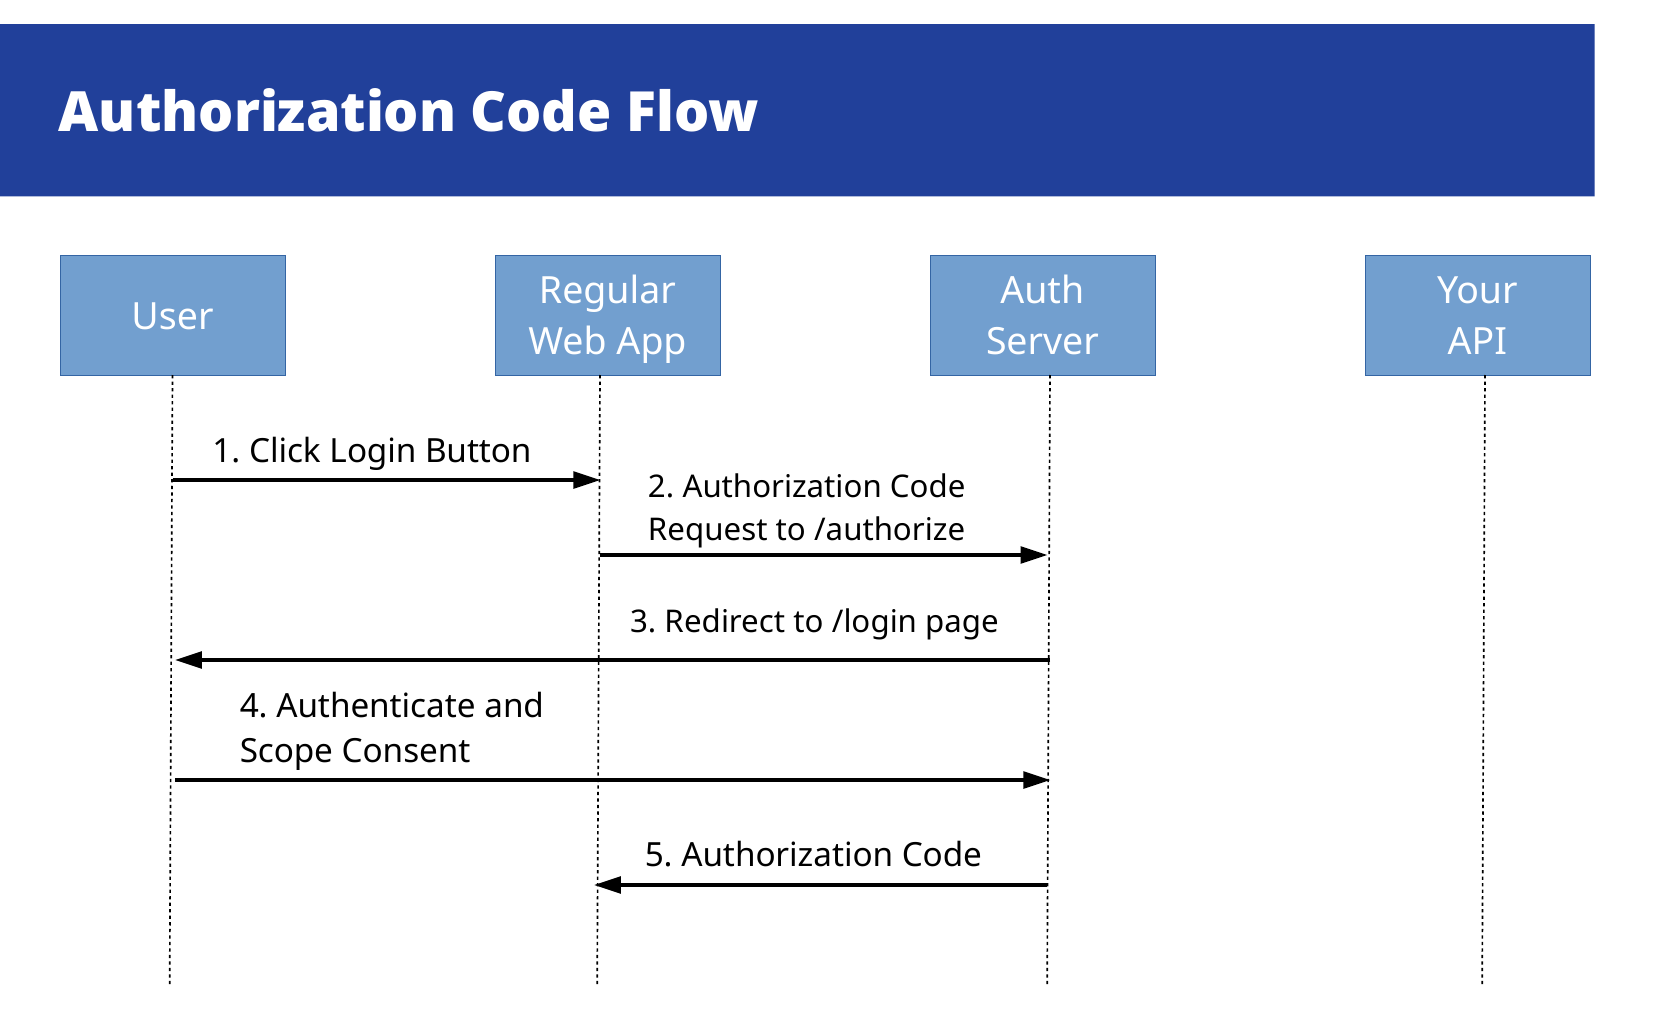

# Authorization Code Flow
User
Regular
Web App
Auth
Server
Your
API
1. Click Login Button
2. Authorization Code Request to /authorize
3. Redirect to /login page
4. Authenticate and Scope Consent
5. Authorization Code